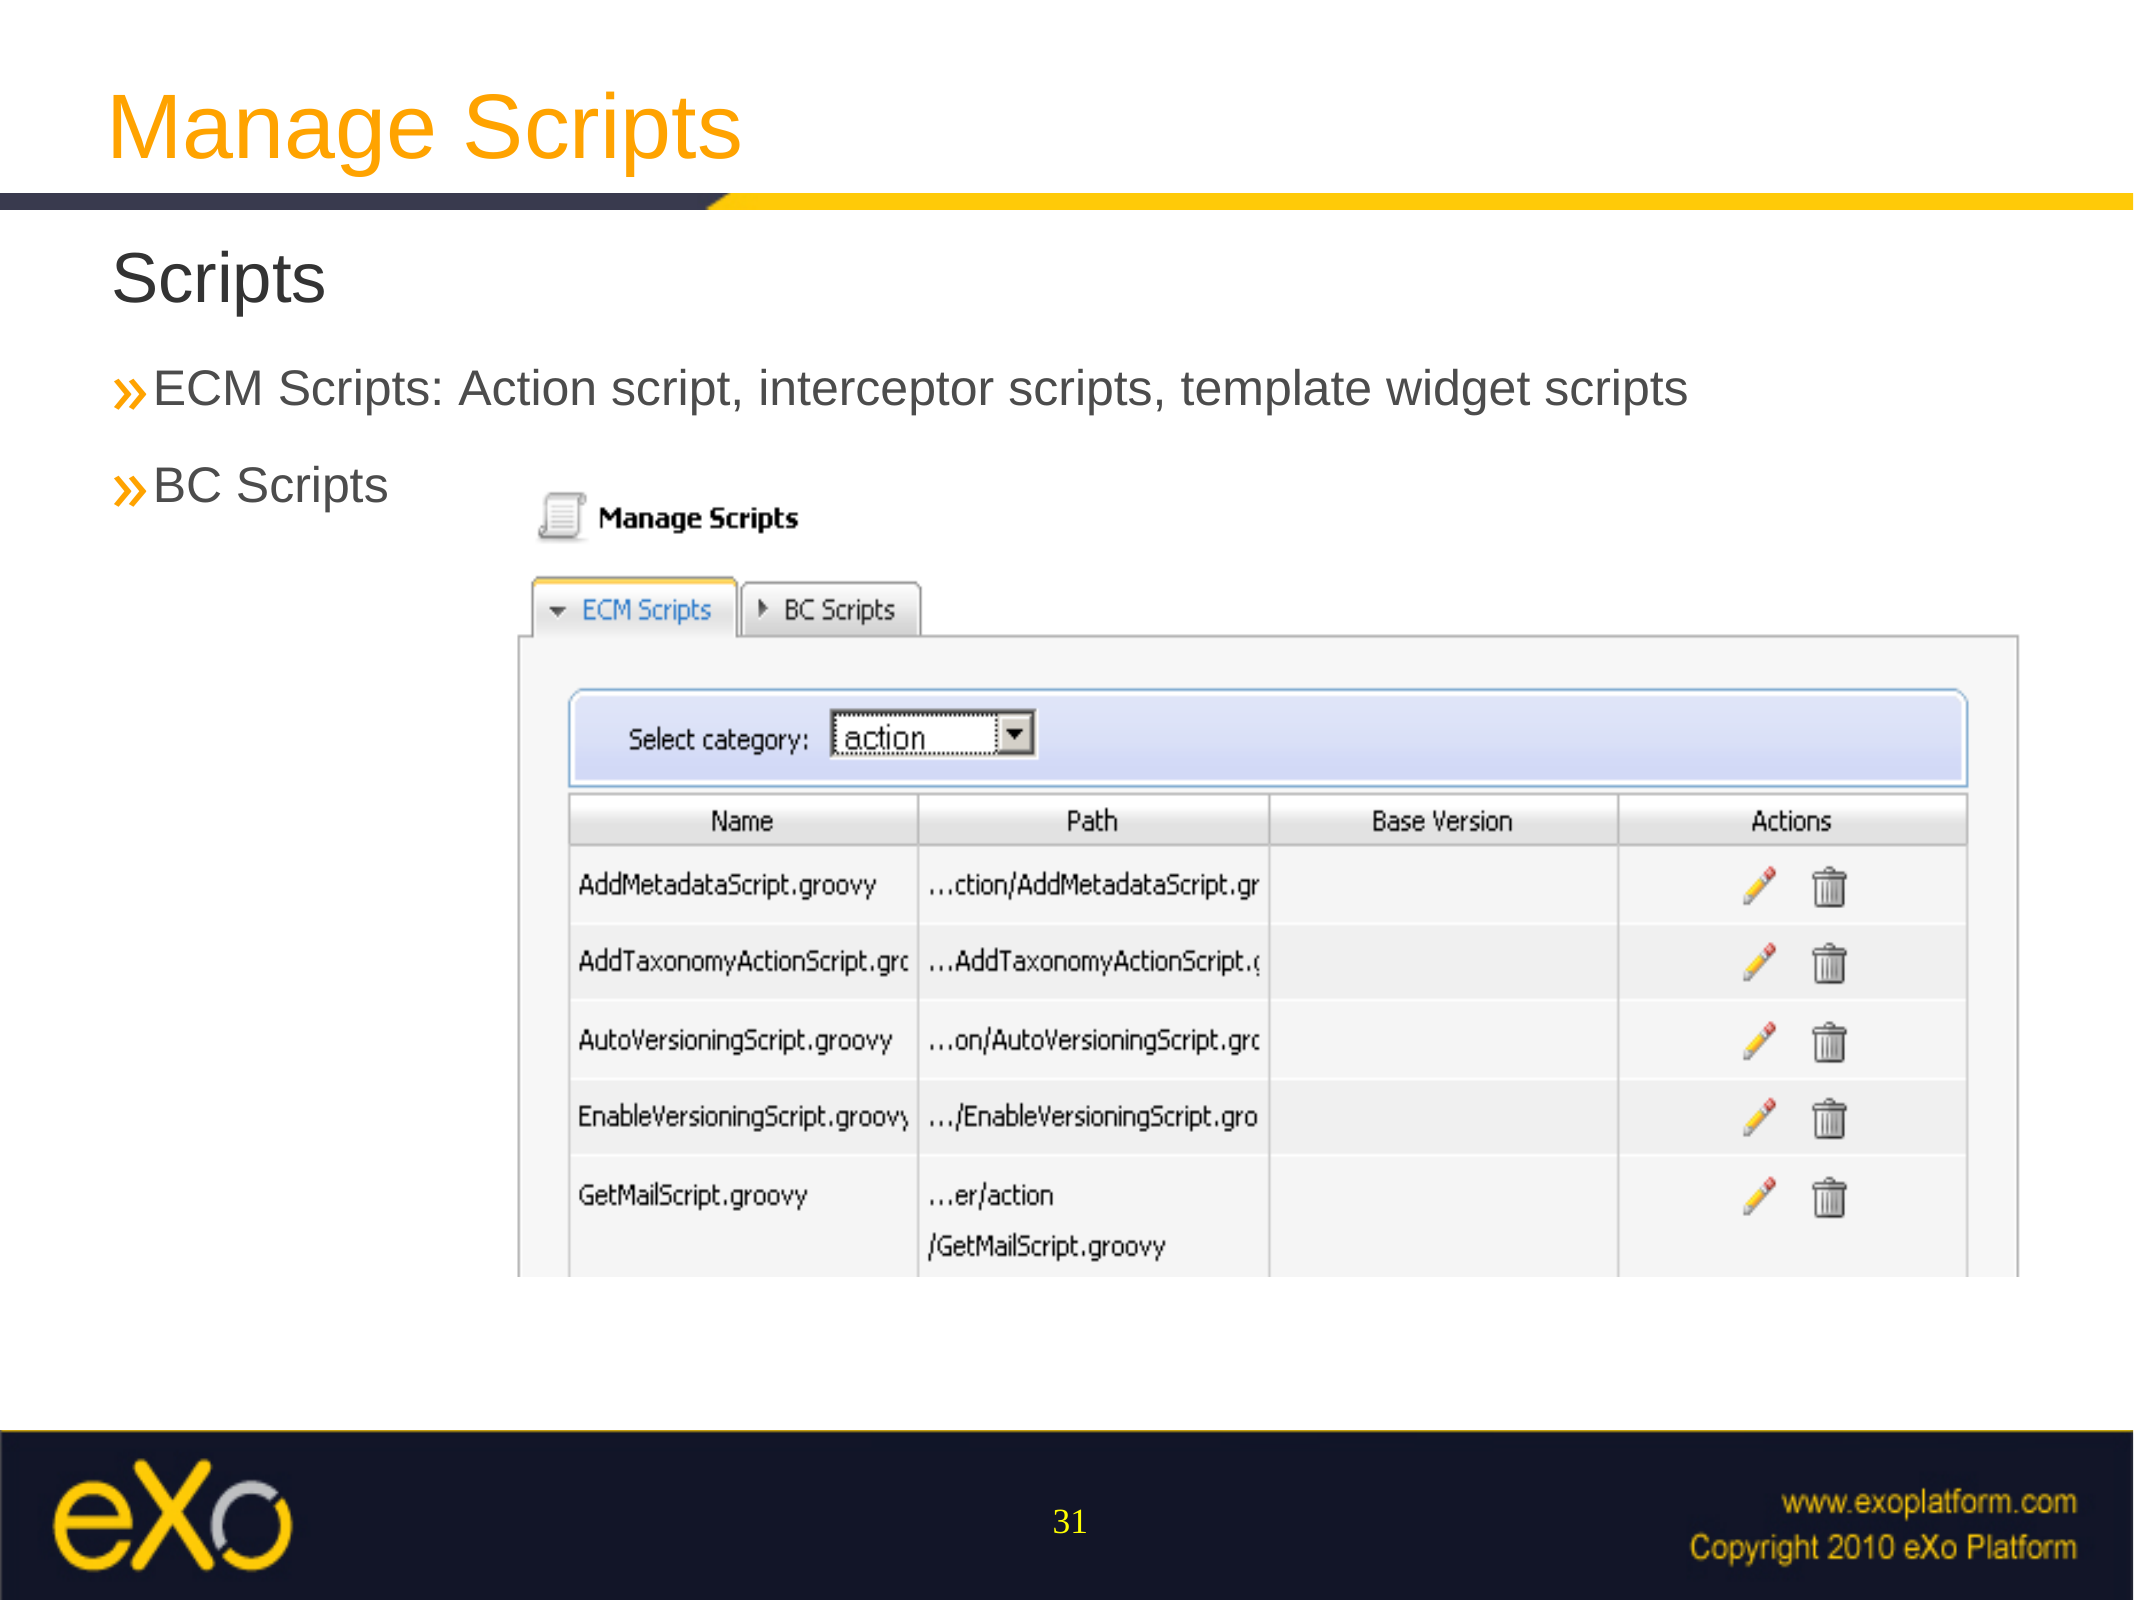

Manage Scripts
Scripts
ECM Scripts: Action script, interceptor scripts, template widget scripts
BC Scripts